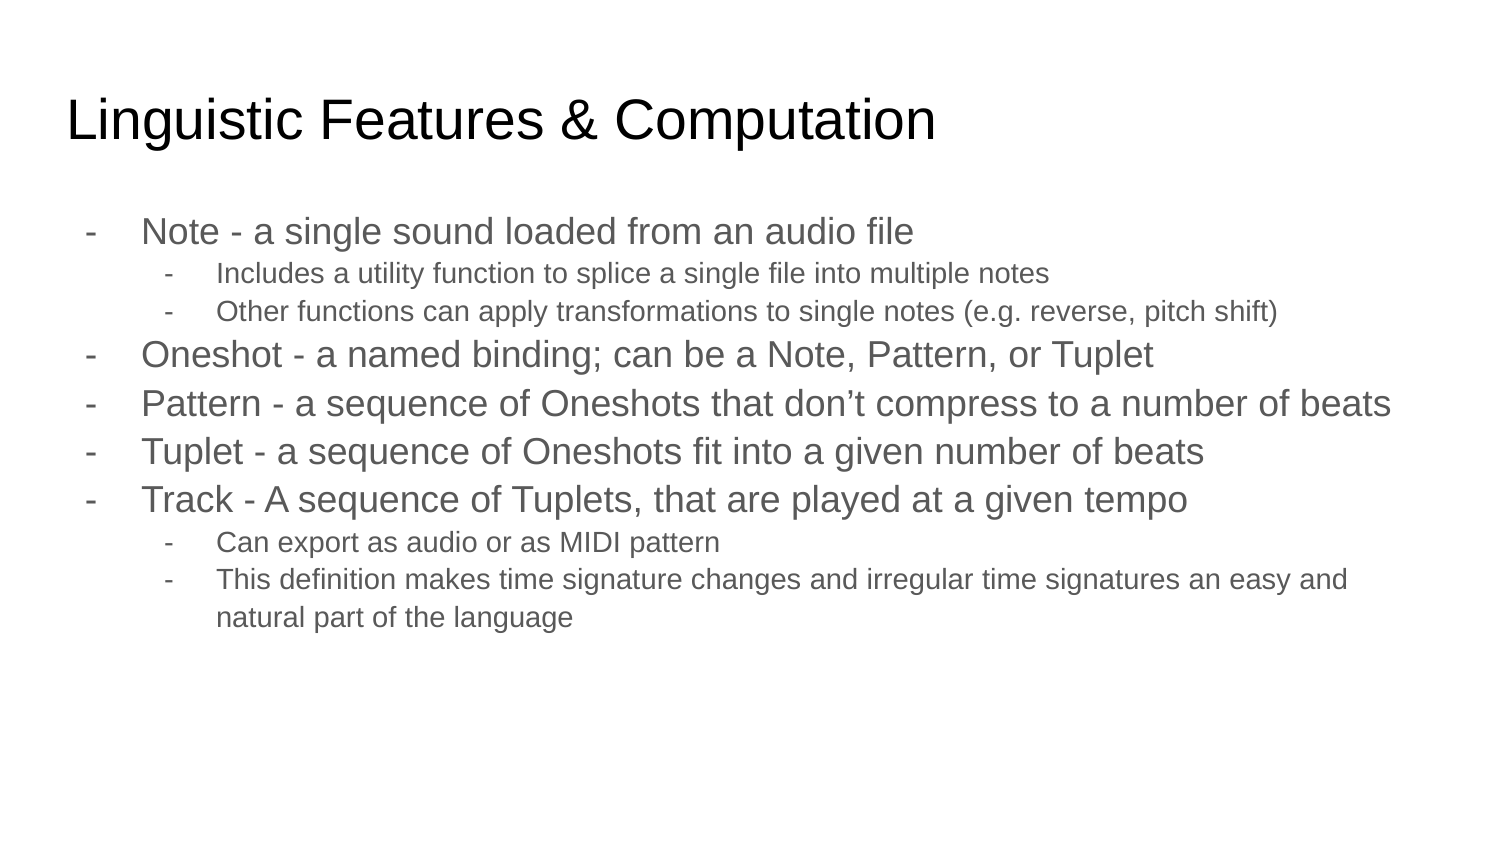

# Linguistic Features & Computation
Note - a single sound loaded from an audio file
Includes a utility function to splice a single file into multiple notes
Other functions can apply transformations to single notes (e.g. reverse, pitch shift)
Oneshot - a named binding; can be a Note, Pattern, or Tuplet
Pattern - a sequence of Oneshots that don’t compress to a number of beats
Tuplet - a sequence of Oneshots fit into a given number of beats
Track - A sequence of Tuplets, that are played at a given tempo
Can export as audio or as MIDI pattern
This definition makes time signature changes and irregular time signatures an easy and natural part of the language